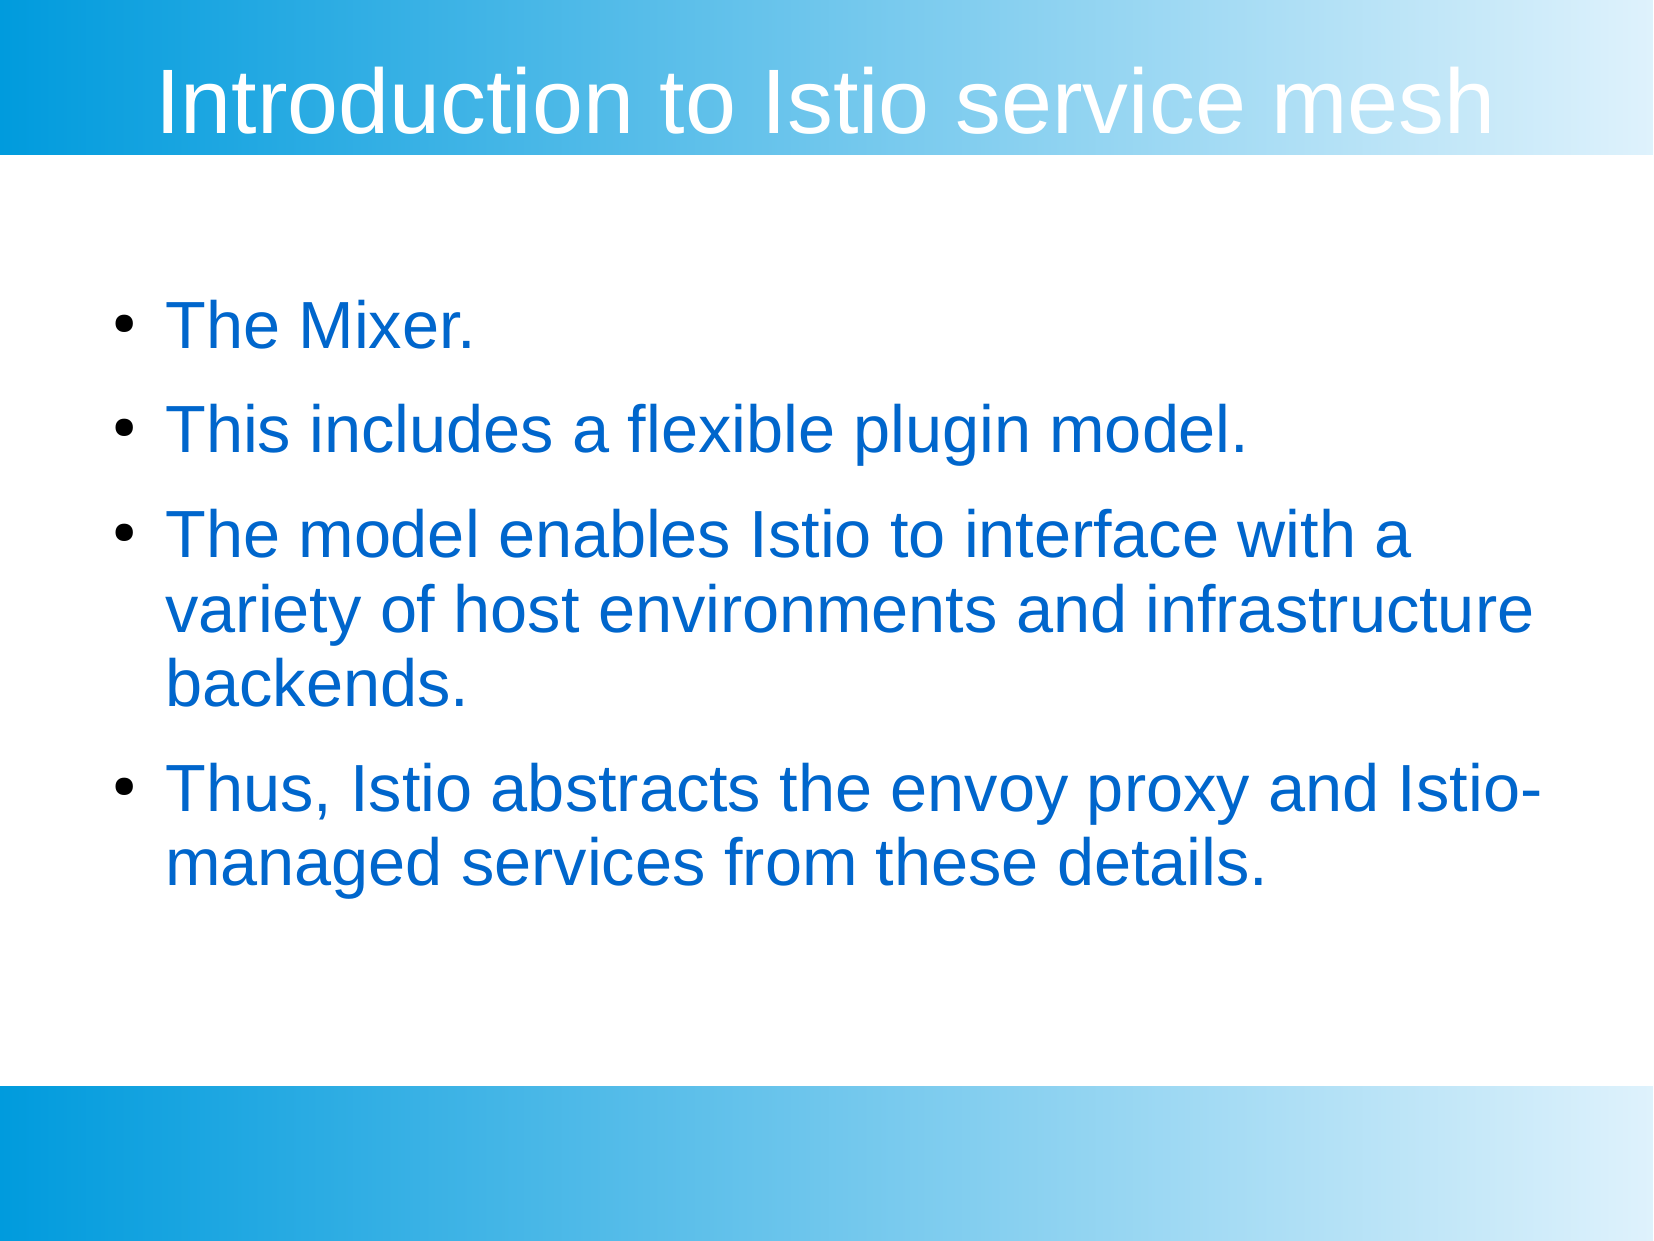

# Introduction to Istio service mesh
The Mixer.
This includes a flexible plugin model.
The model enables Istio to interface with a variety of host environments and infrastructure backends.
Thus, Istio abstracts the envoy proxy and Istio-managed services from these details.